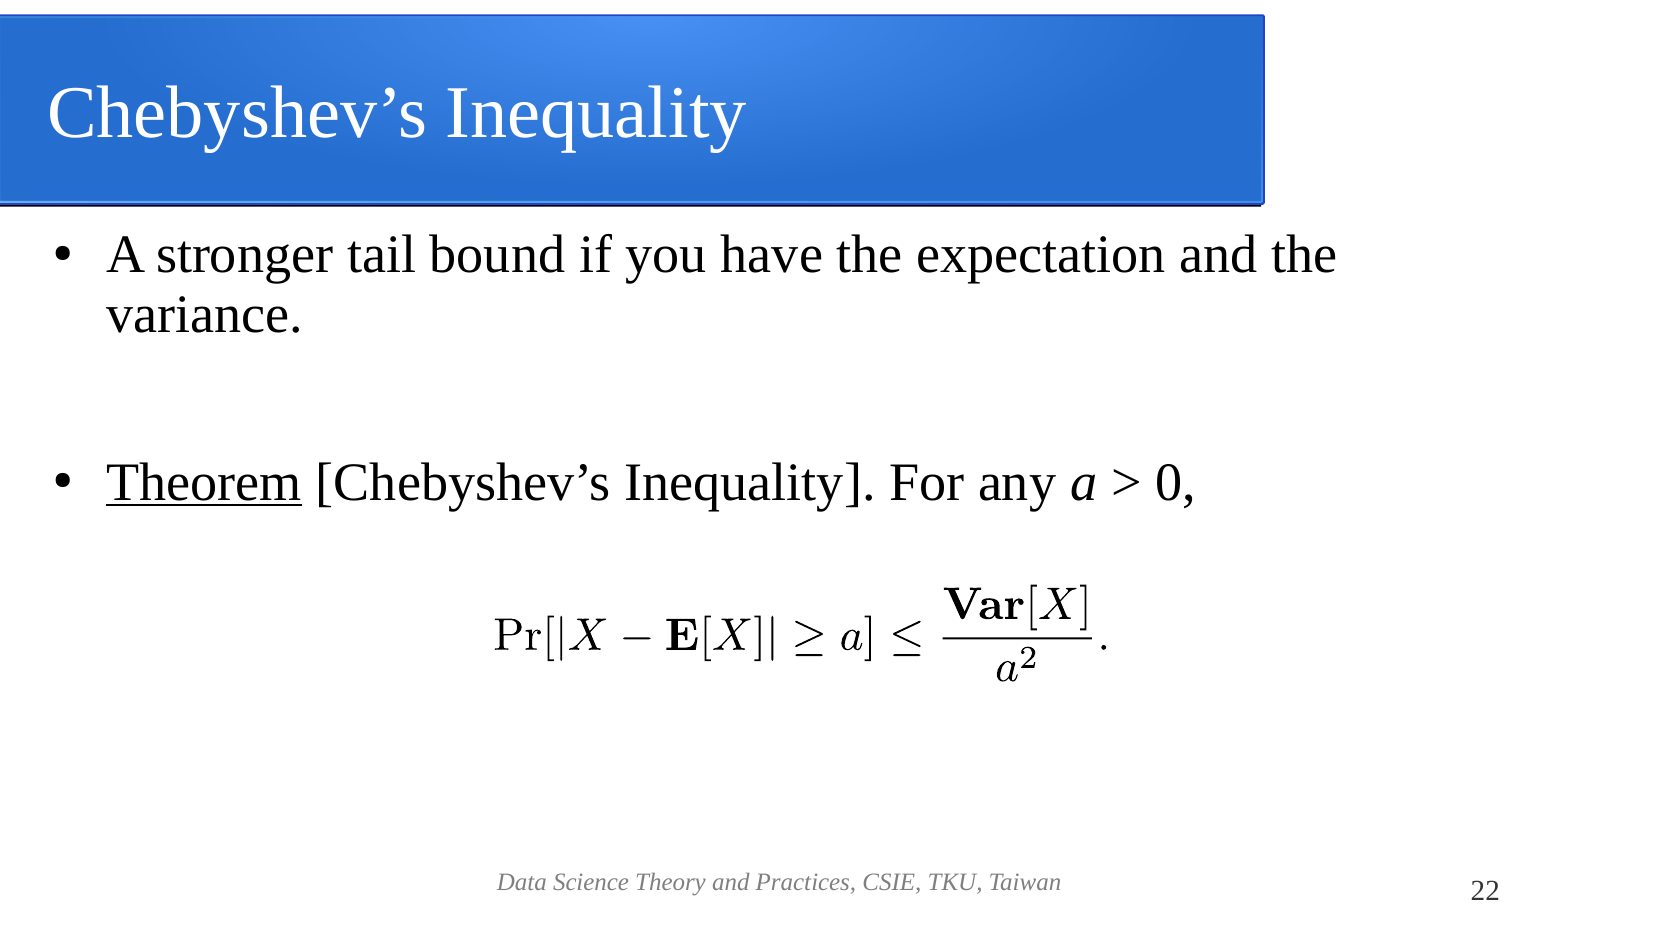

# Chebyshev’s Inequality
A stronger tail bound if you have the expectation and the variance.
Theorem [Chebyshev’s Inequality]. For any a > 0,
Data Science Theory and Practices, CSIE, TKU, Taiwan
22